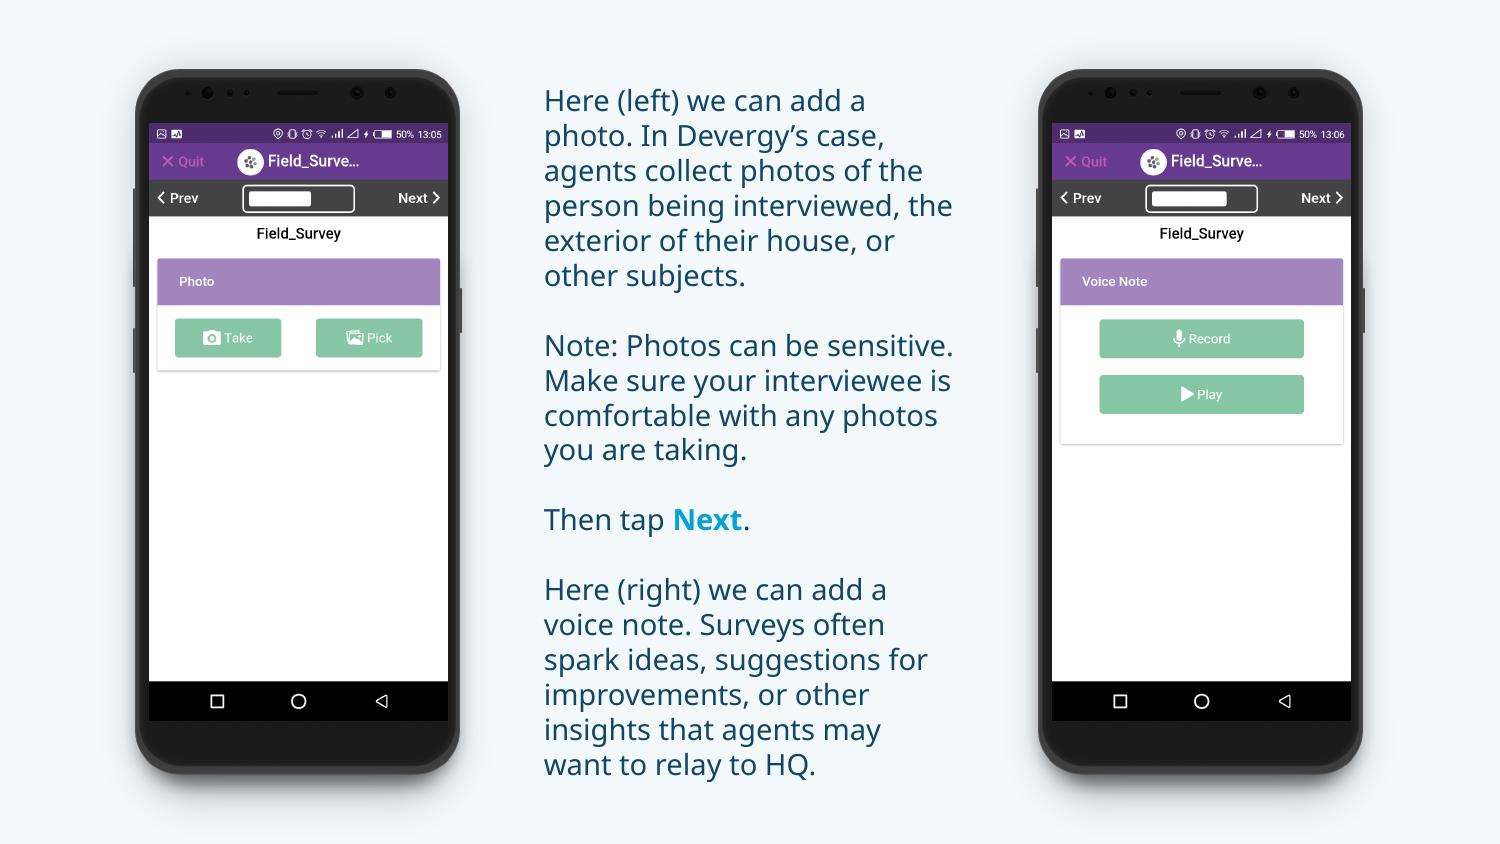

Here (left) we can add a photo. In Devergy’s case, agents collect photos of the person being interviewed, the exterior of their house, or other subjects.
Note: Photos can be sensitive. Make sure your interviewee is comfortable with any photos you are taking.
Then tap Next.
Here (right) we can add a voice note. Surveys often spark ideas, suggestions for improvements, or other insights that agents may want to relay to HQ.